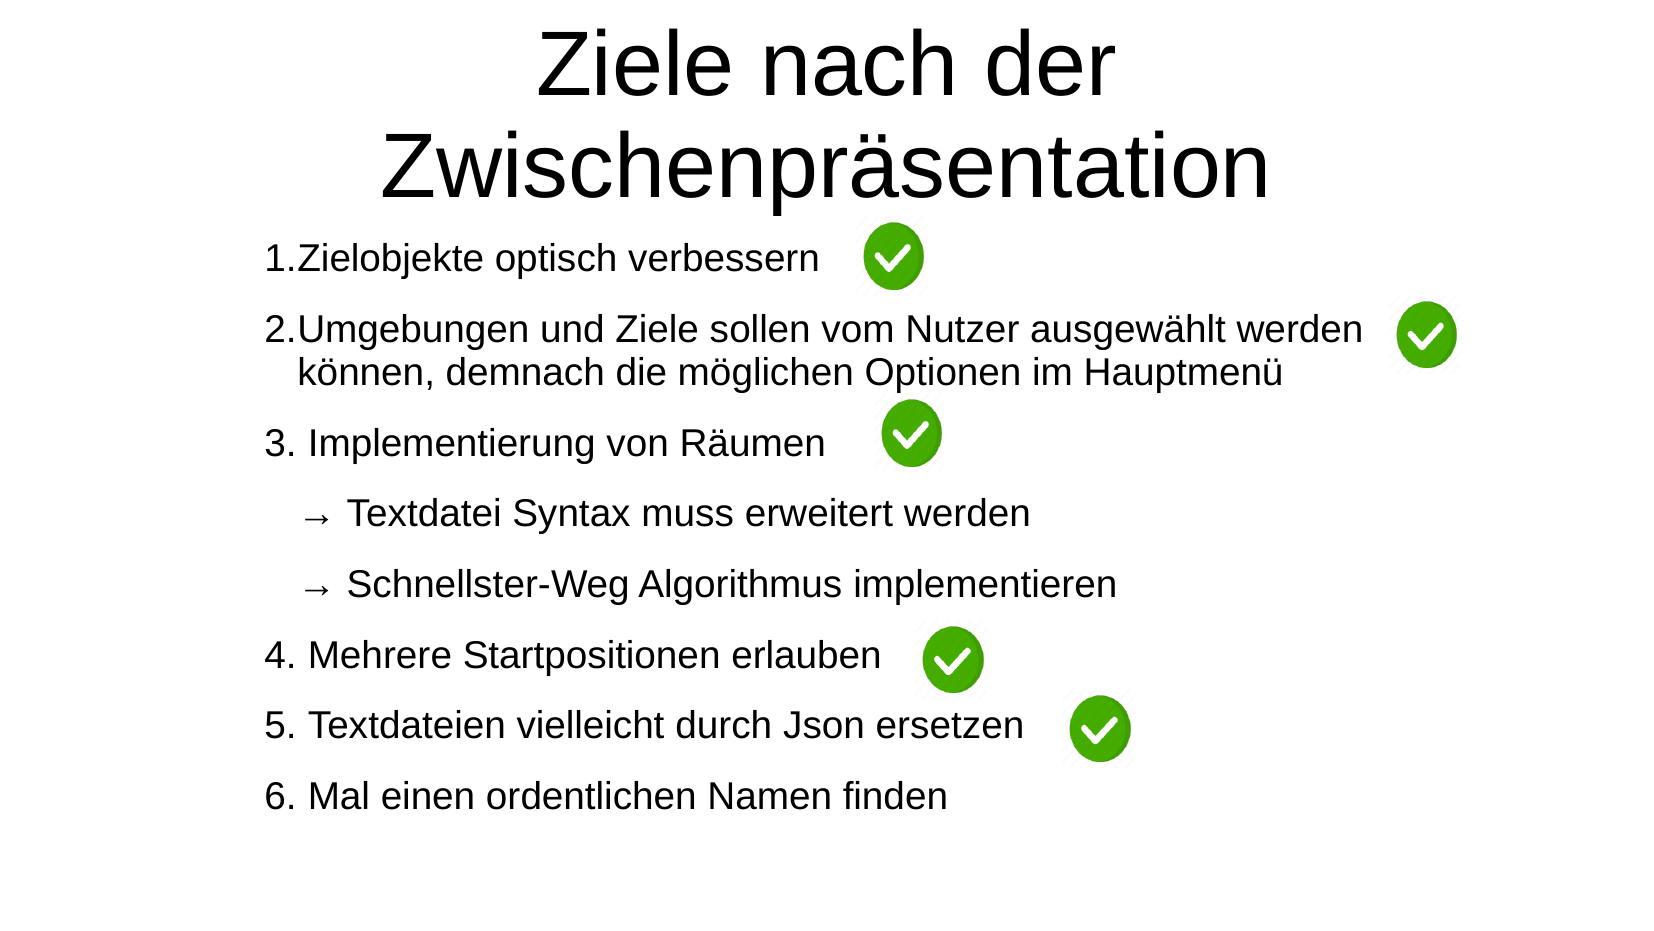

# Ziele nach der Zwischenpräsentation
Zielobjekte optisch verbessern
Umgebungen und Ziele sollen vom Nutzer ausgewählt werden können, demnach die möglichen Optionen im Hauptmenü
 Implementierung von Räumen
→ Textdatei Syntax muss erweitert werden
→ Schnellster-Weg Algorithmus implementieren
 Mehrere Startpositionen erlauben
 Textdateien vielleicht durch Json ersetzen
 Mal einen ordentlichen Namen finden